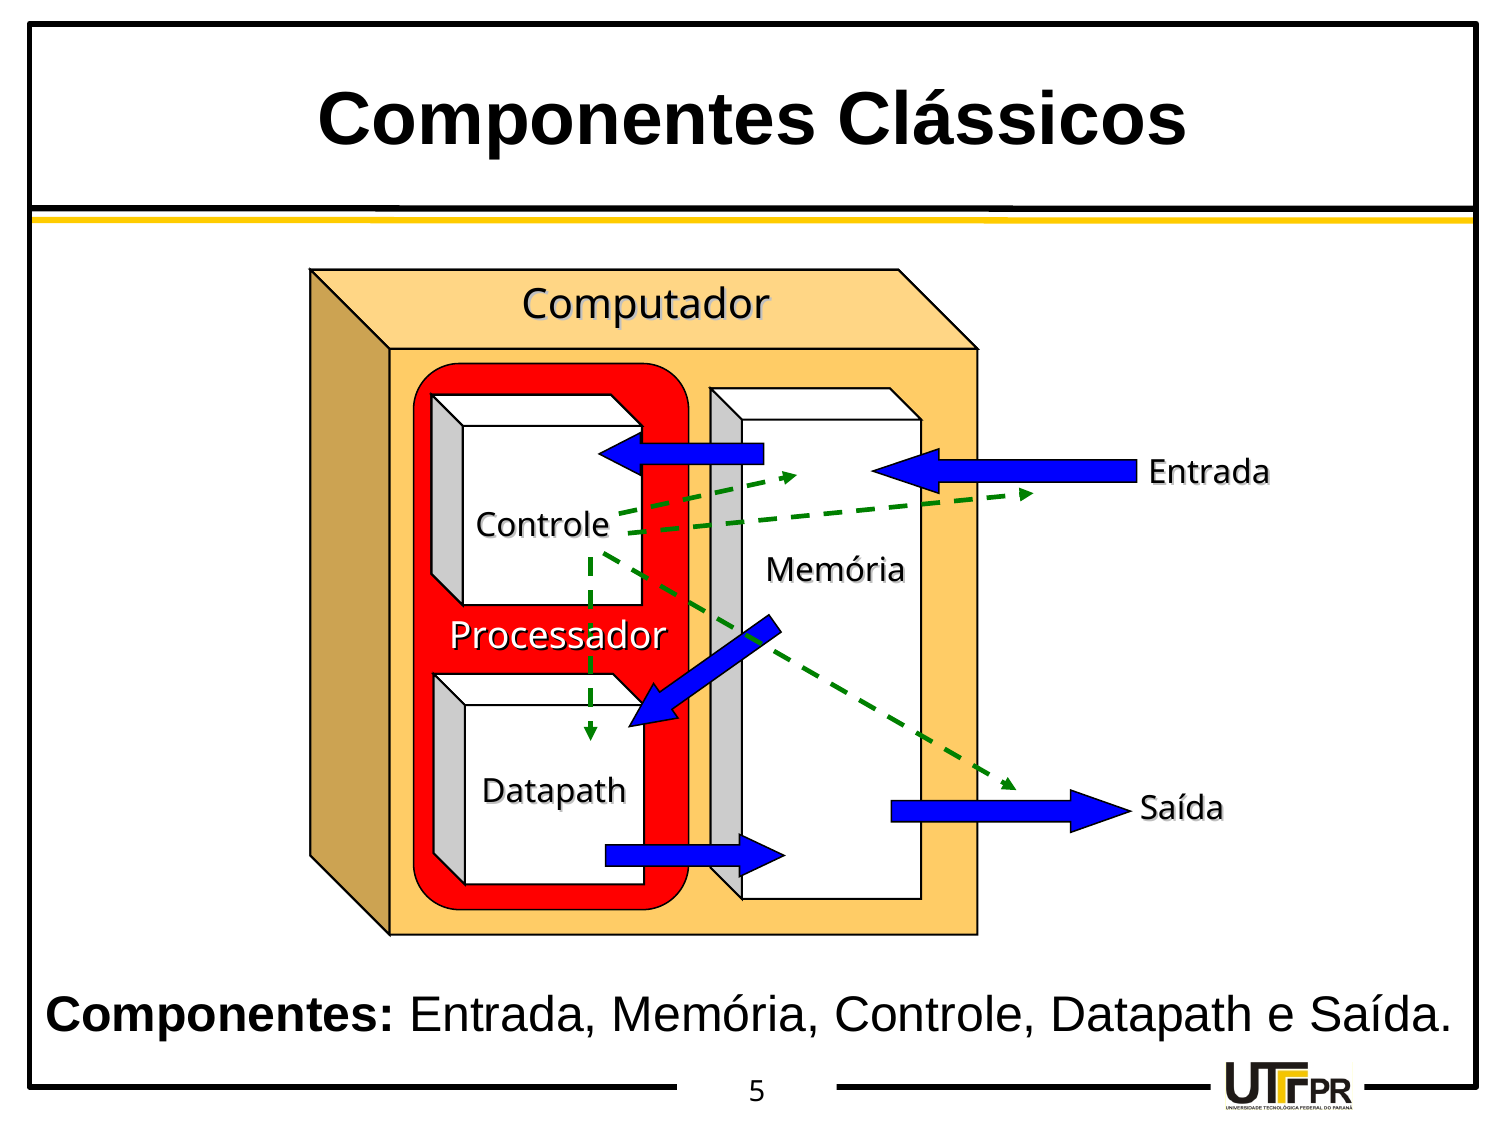

# Componentes Clássicos
Computador
Entrada
Controle
Memória
Processador
Datapath
Saída
Componentes: Entrada, Memória, Controle, Datapath e Saída.